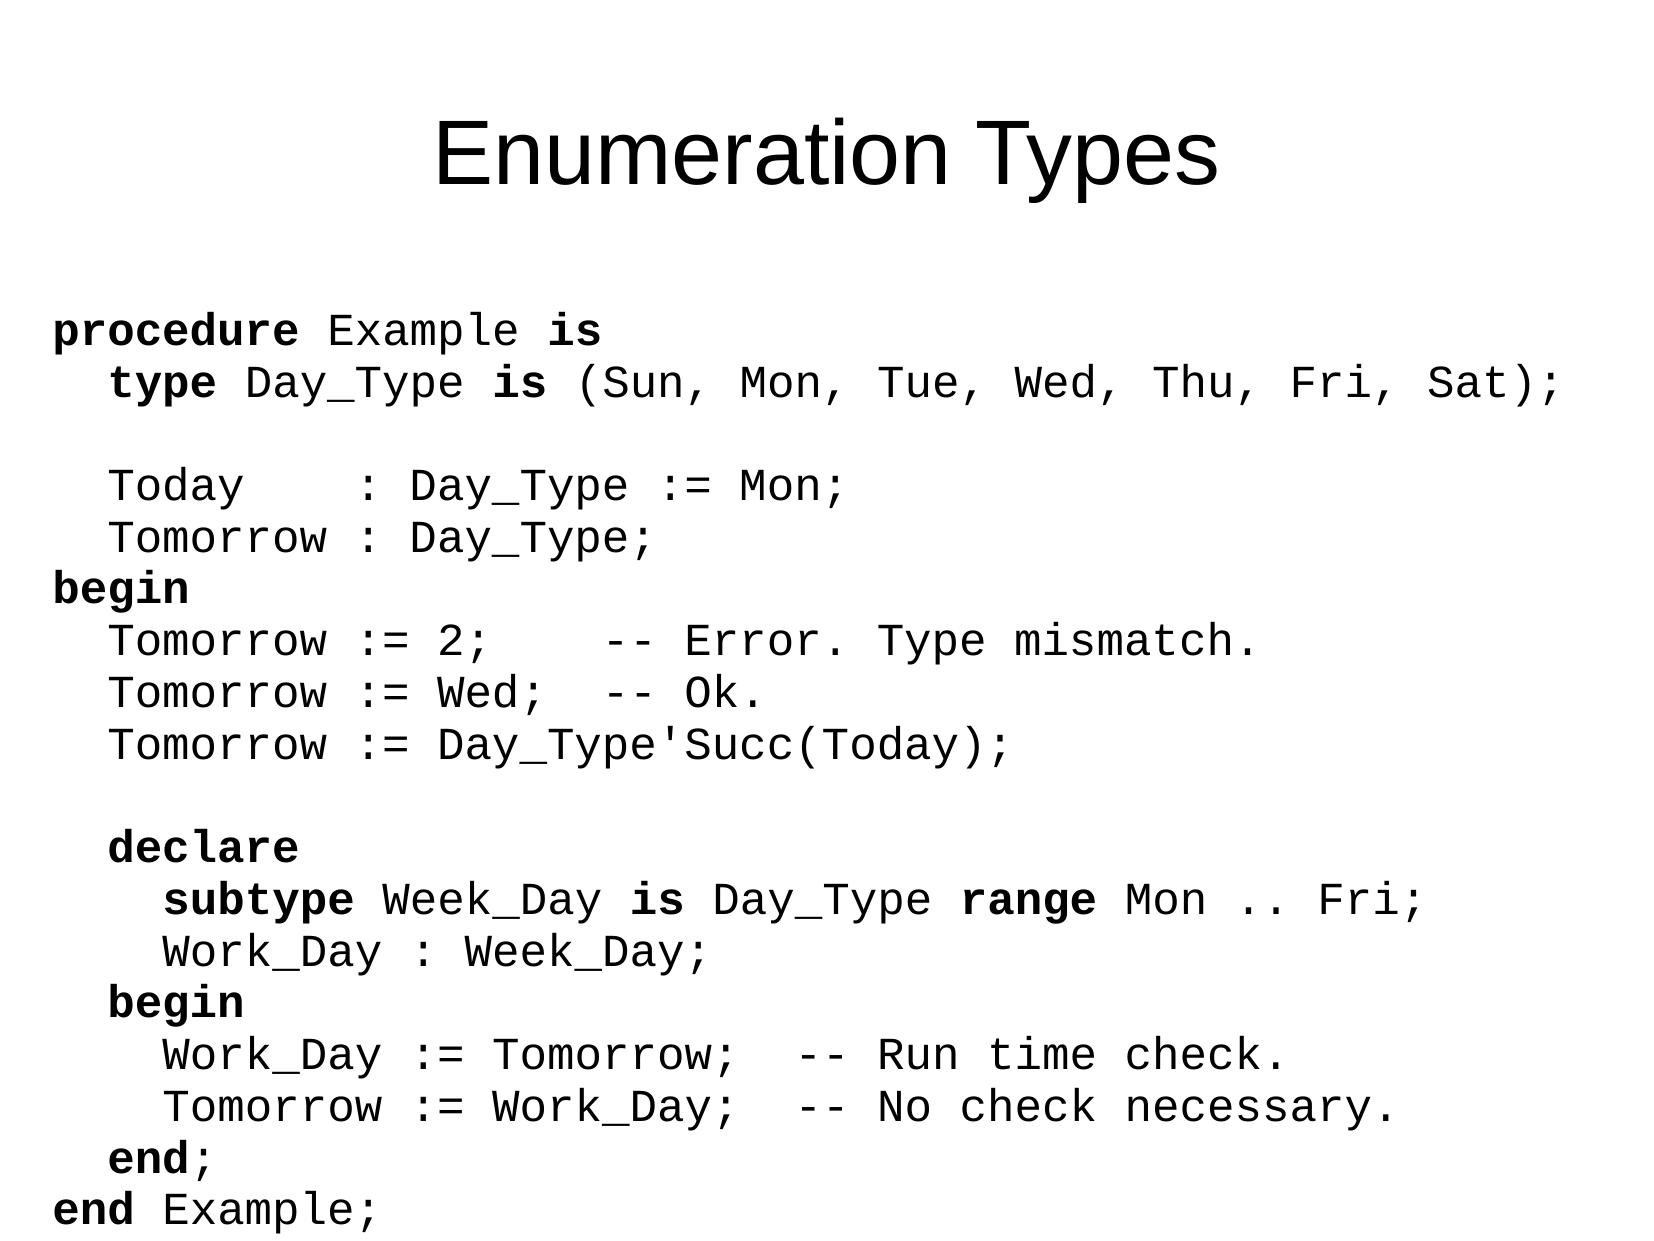

# Enumeration Types
procedure Example is
 type Day_Type is (Sun, Mon, Tue, Wed, Thu, Fri, Sat);
 Today : Day_Type := Mon;
 Tomorrow : Day_Type;
begin
 Tomorrow := 2; -- Error. Type mismatch.
 Tomorrow := Wed; -- Ok.
 Tomorrow := Day_Type'Succ(Today);
 declare
 subtype Week_Day is Day_Type range Mon .. Fri;
 Work_Day : Week_Day;
 begin
 Work_Day := Tomorrow; -- Run time check.
 Tomorrow := Work_Day; -- No check necessary.
 end;
end Example;